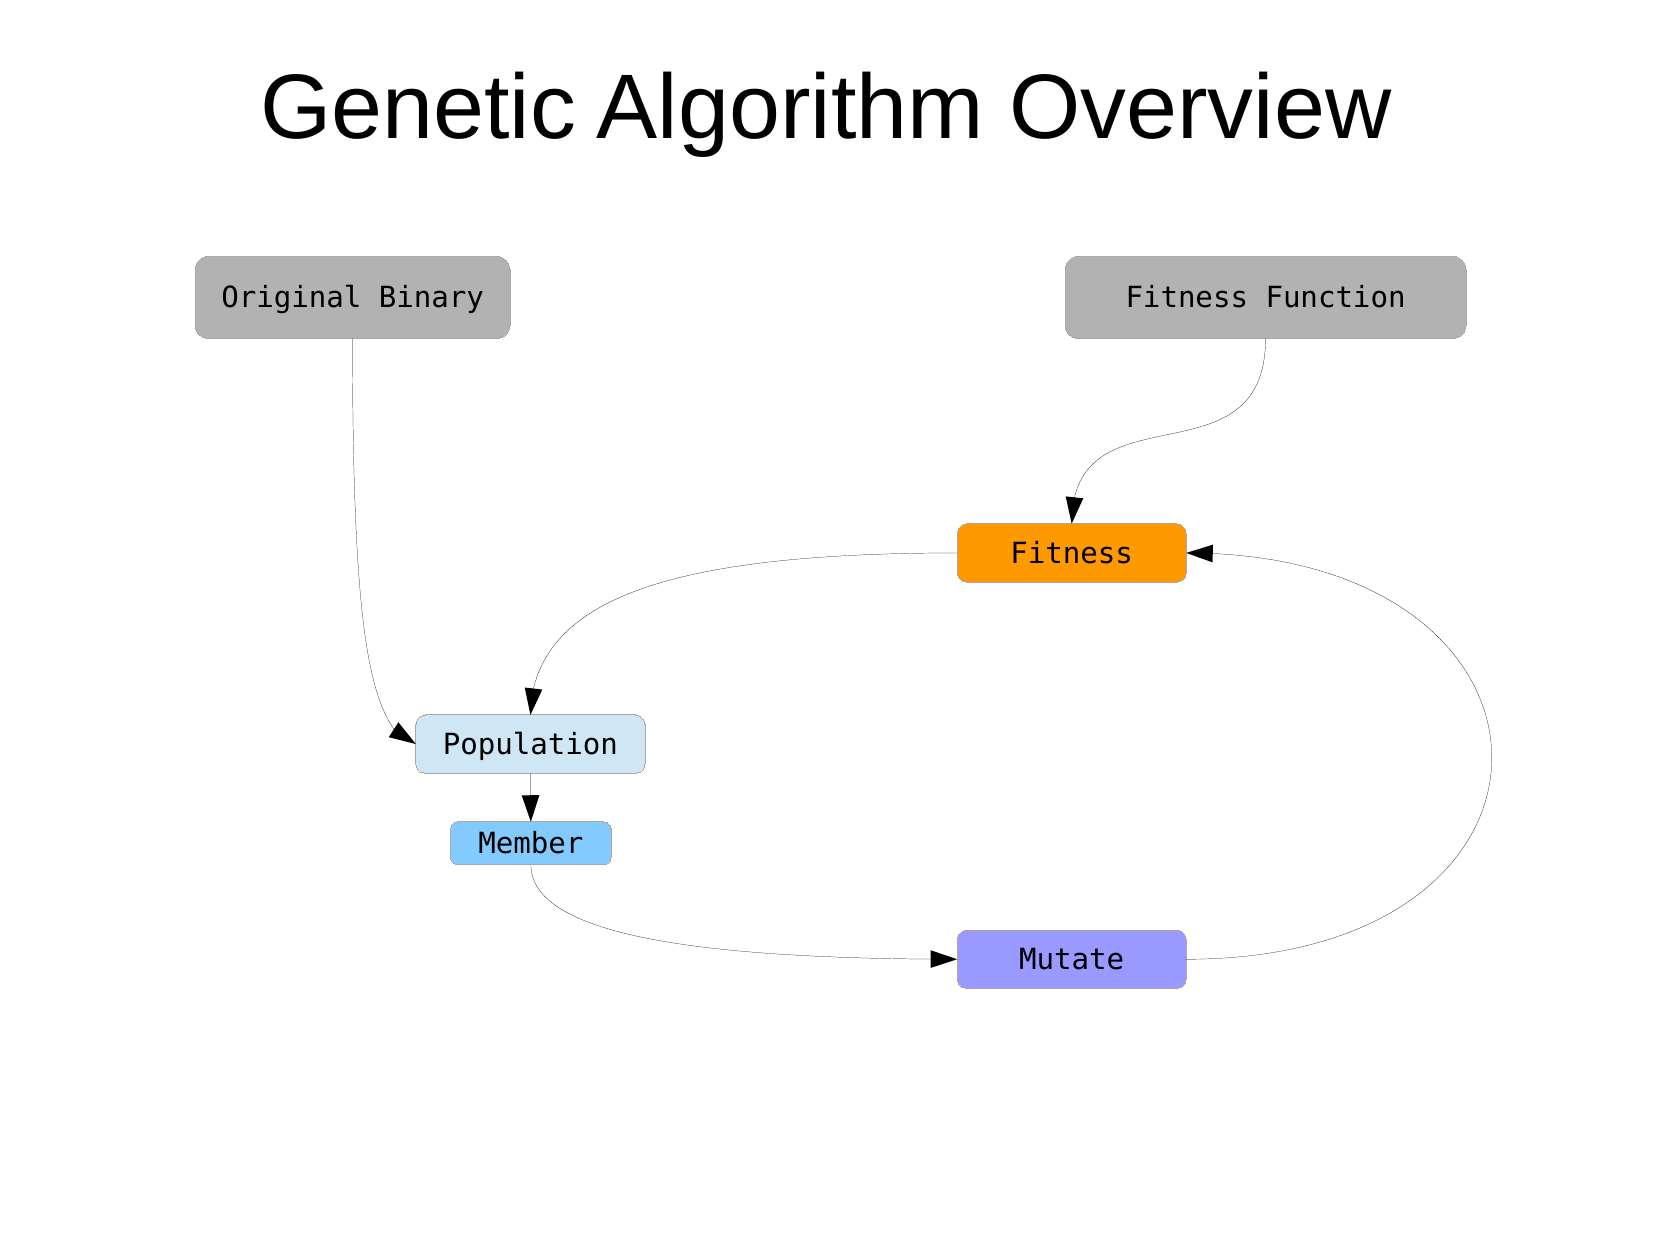

# Genetic Algorithm Overview
Original Binary
Fitness Function
Fitness
Population
Member
Mutate